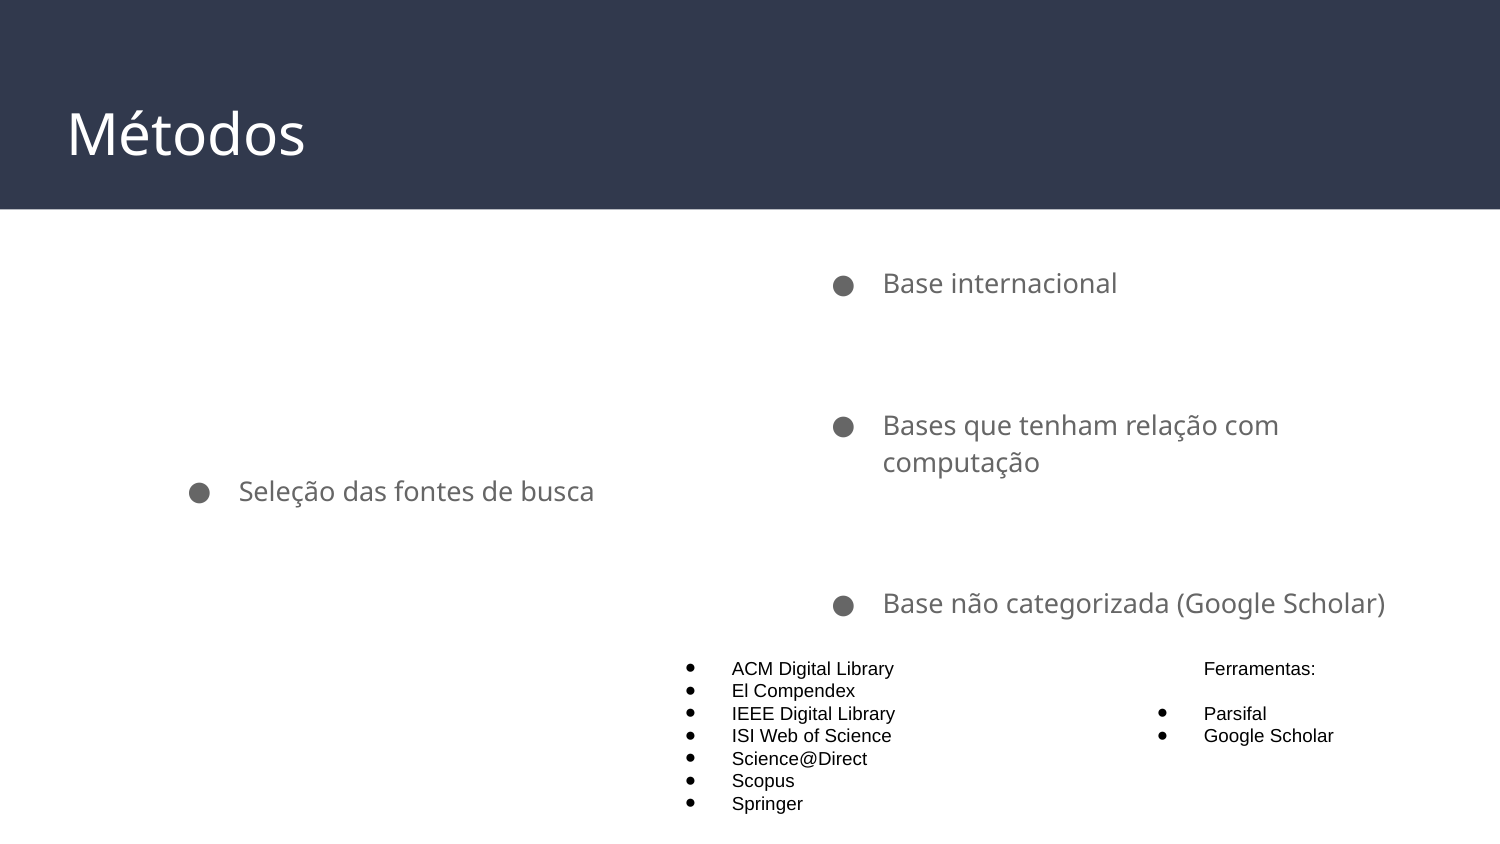

# Métodos
Seleção das fontes de busca
Base internacional
Bases que tenham relação com computação
Base não categorizada (Google Scholar)
ACM Digital Library
El Compendex
IEEE Digital Library
ISI Web of Science
Science@Direct
Scopus
Springer
Ferramentas:
Parsifal
Google Scholar